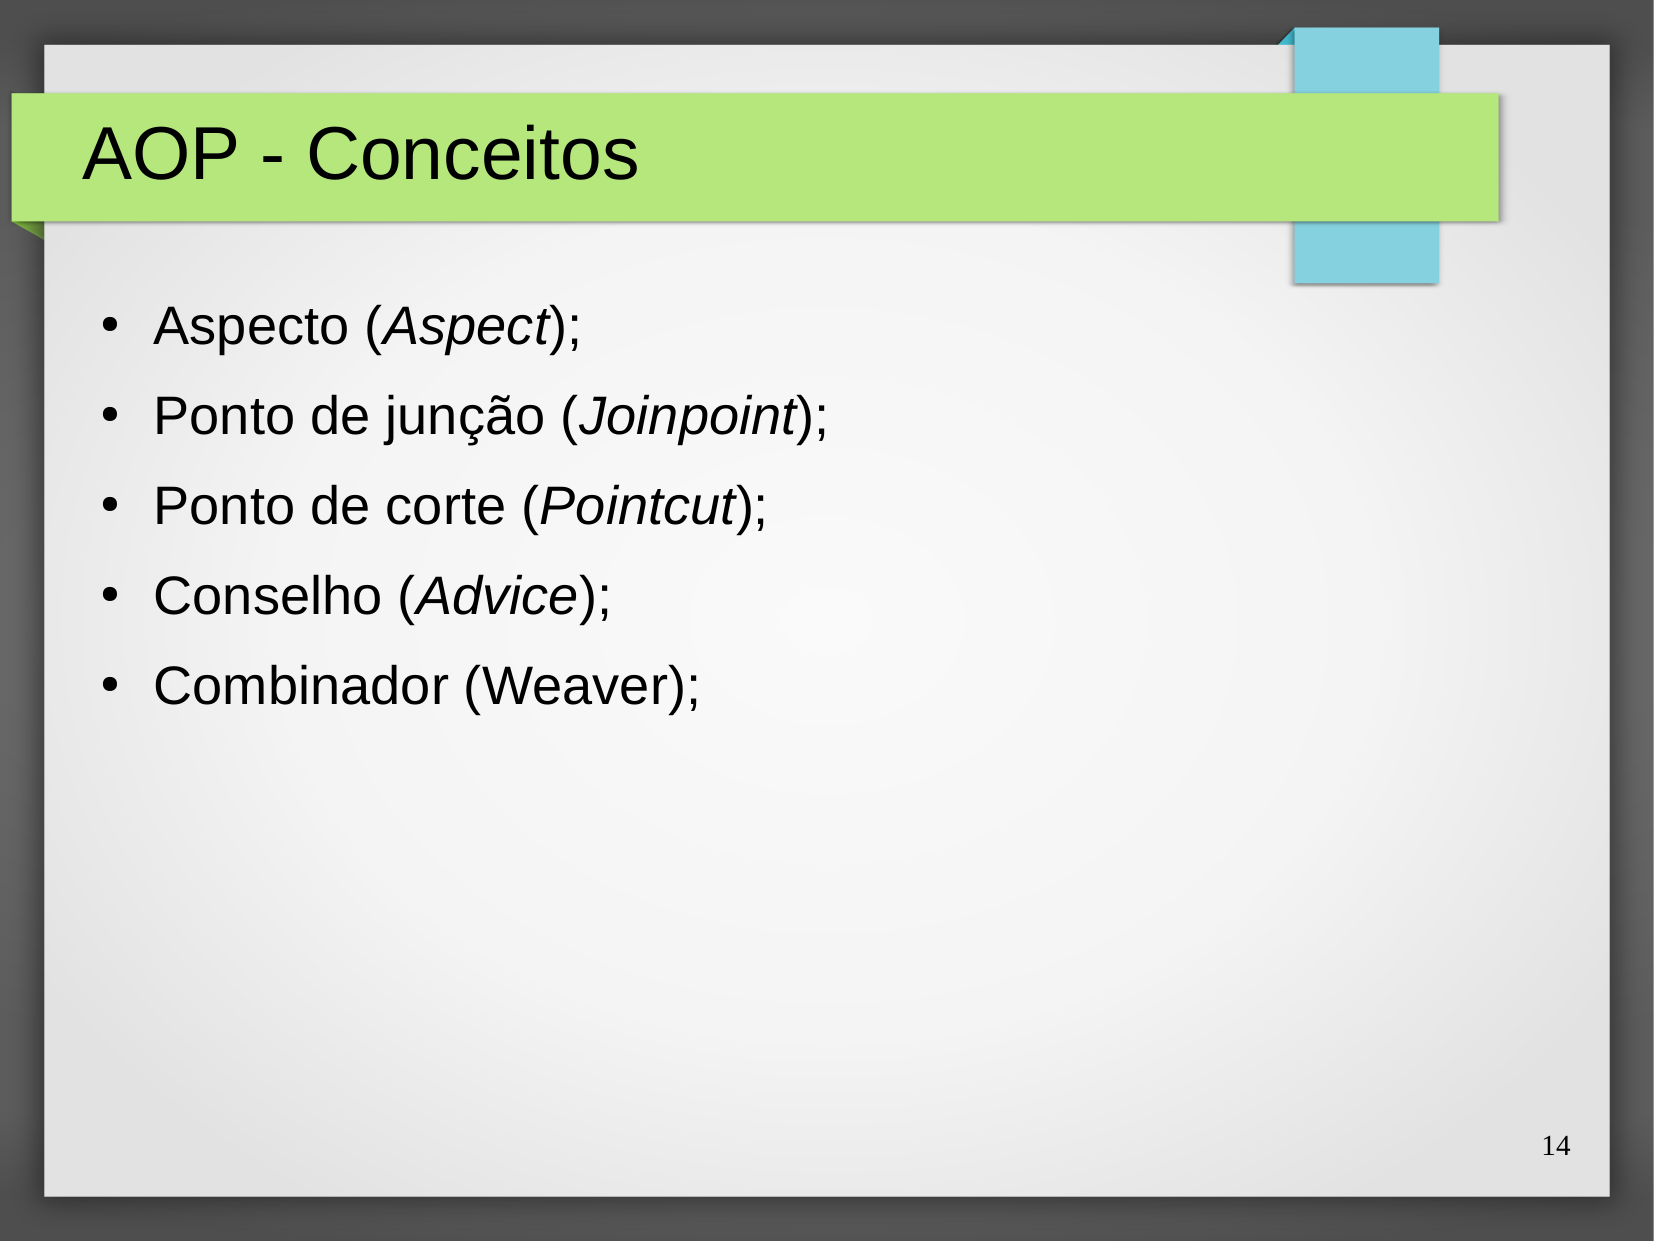

# AOP - Conceitos
Aspecto (Aspect);
Ponto de junção (Joinpoint);
Ponto de corte (Pointcut);
Conselho (Advice);
Combinador (Weaver);
14